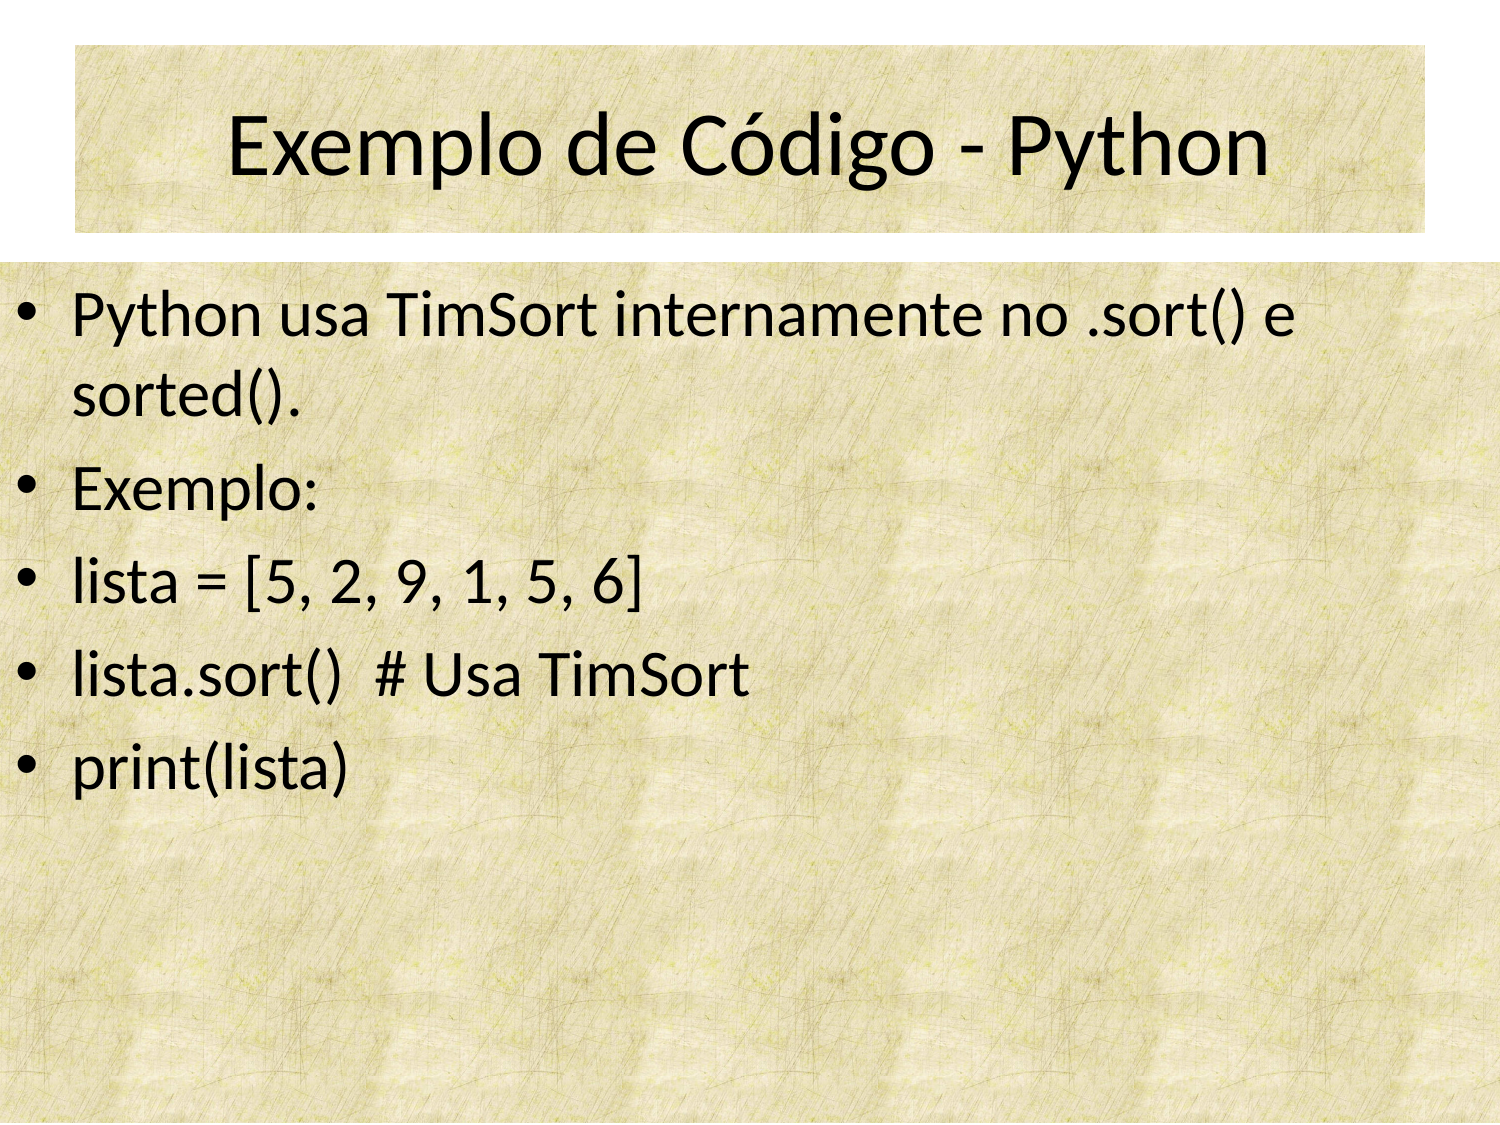

# Exemplo de Código - Python
Python usa TimSort internamente no .sort() e sorted().
Exemplo:
lista = [5, 2, 9, 1, 5, 6]
lista.sort() # Usa TimSort
print(lista)